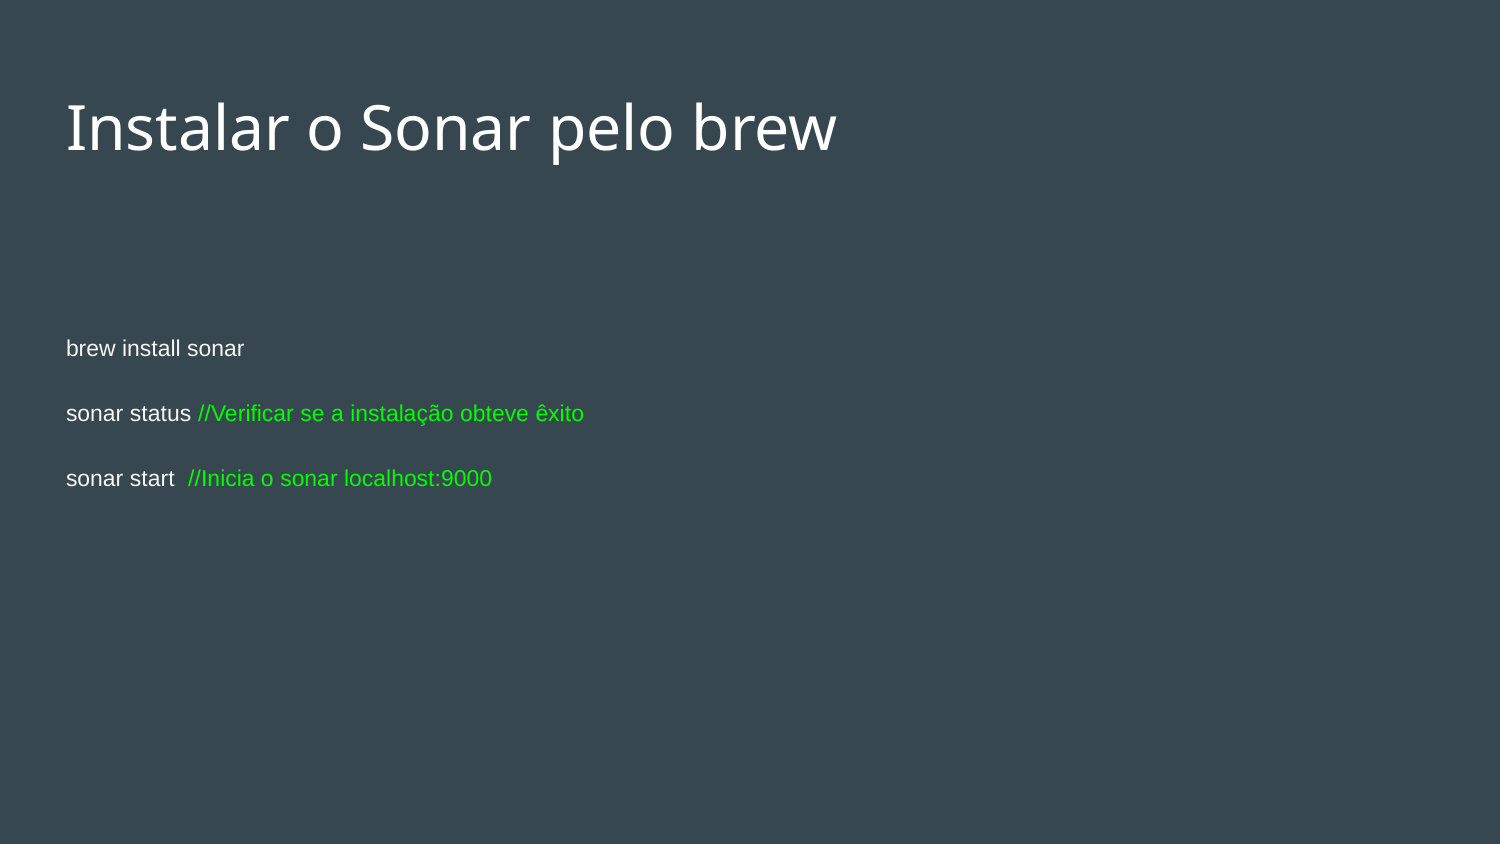

# Instalar o Sonar pelo brew
brew install sonar
sonar status //Verificar se a instalação obteve êxito
sonar start //Inicia o sonar localhost:9000